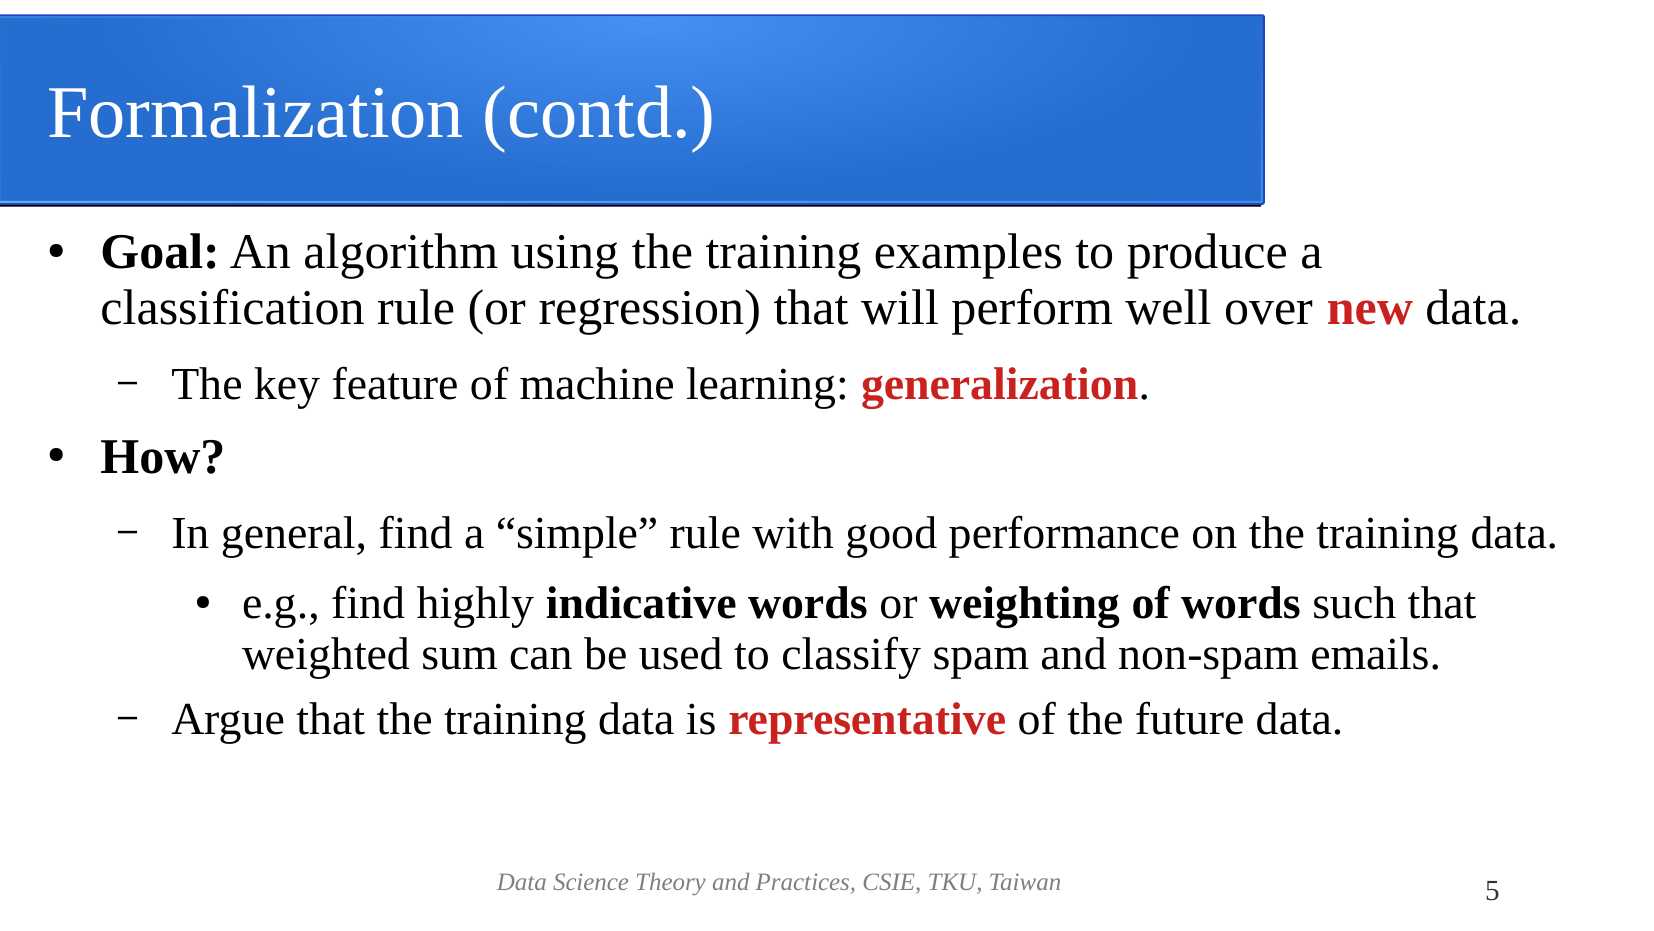

# Formalization (contd.)
Goal: An algorithm using the training examples to produce a classification rule (or regression) that will perform well over new data.
The key feature of machine learning: generalization.
How?
In general, find a “simple” rule with good performance on the training data.
e.g., find highly indicative words or weighting of words such that weighted sum can be used to classify spam and non-spam emails.
Argue that the training data is representative of the future data.
Data Science Theory and Practices, CSIE, TKU, Taiwan
5